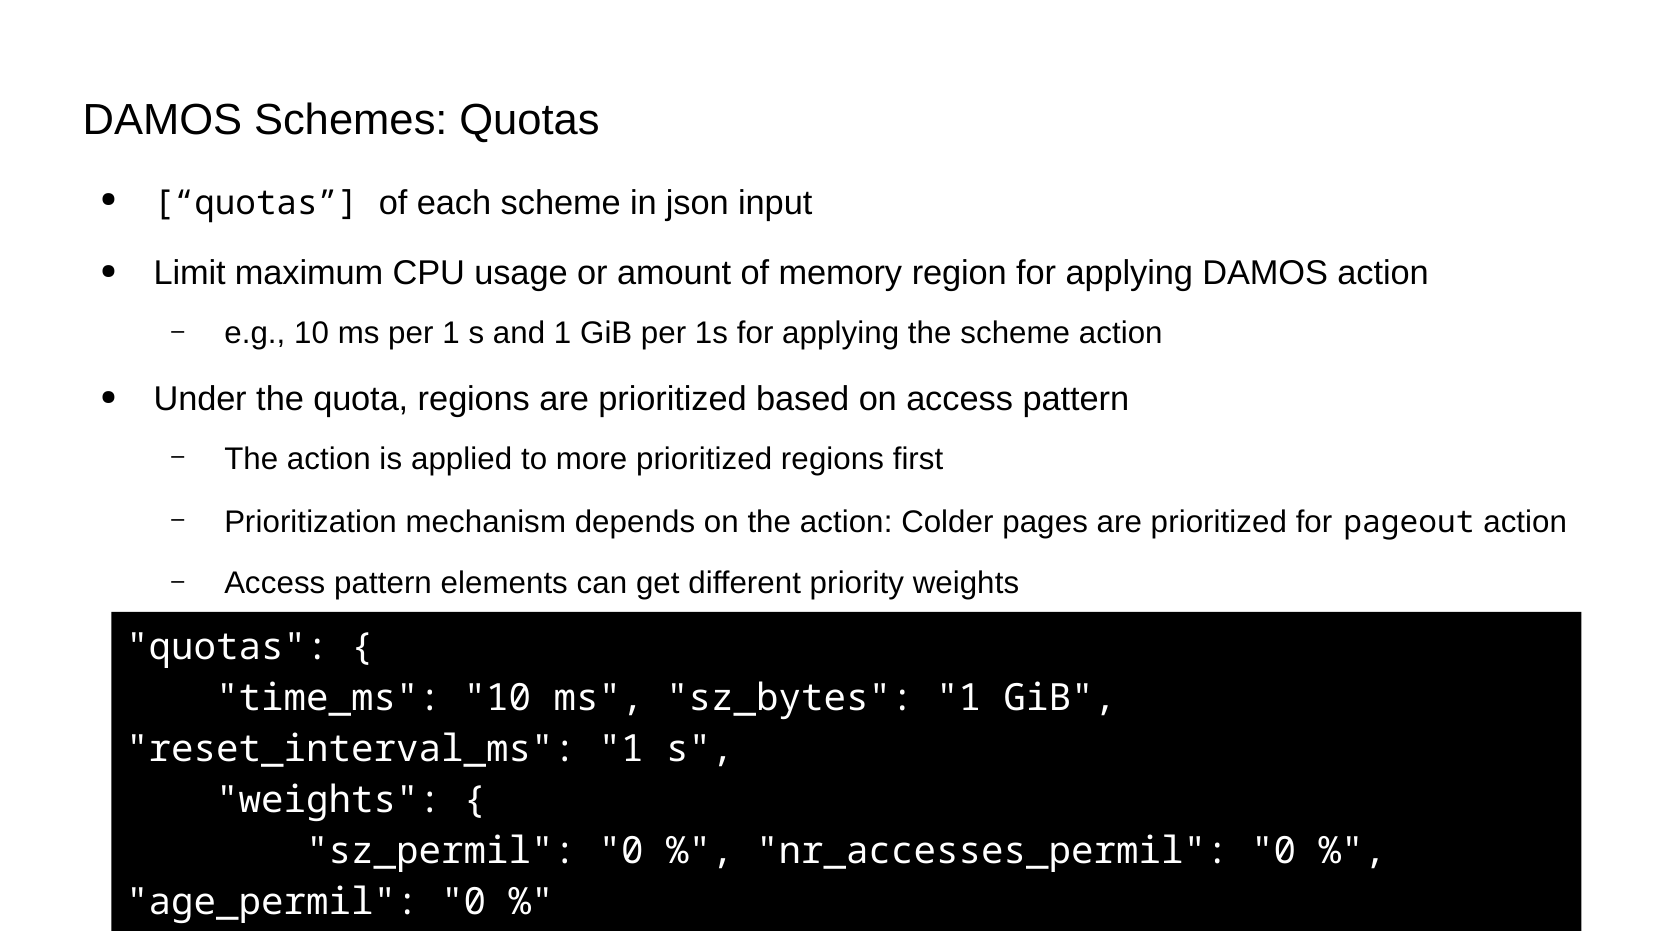

# DAMOS Schemes: Quotas
[“quotas”] of each scheme in json input
Limit maximum CPU usage or amount of memory region for applying DAMOS action
e.g., 10 ms per 1 s and 1 GiB per 1s for applying the scheme action
Under the quota, regions are prioritized based on access pattern
The action is applied to more prioritized regions first
Prioritization mechanism depends on the action: Colder pages are prioritized for pageout action
Access pattern elements can get different priority weights
"quotas": {
 "time_ms": "10 ms", "sz_bytes": "1 GiB", "reset_interval_ms": "1 s",
 "weights": {
 "sz_permil": "0 %", "nr_accesses_permil": "0 %", "age_permil": "0 %"
 }
},